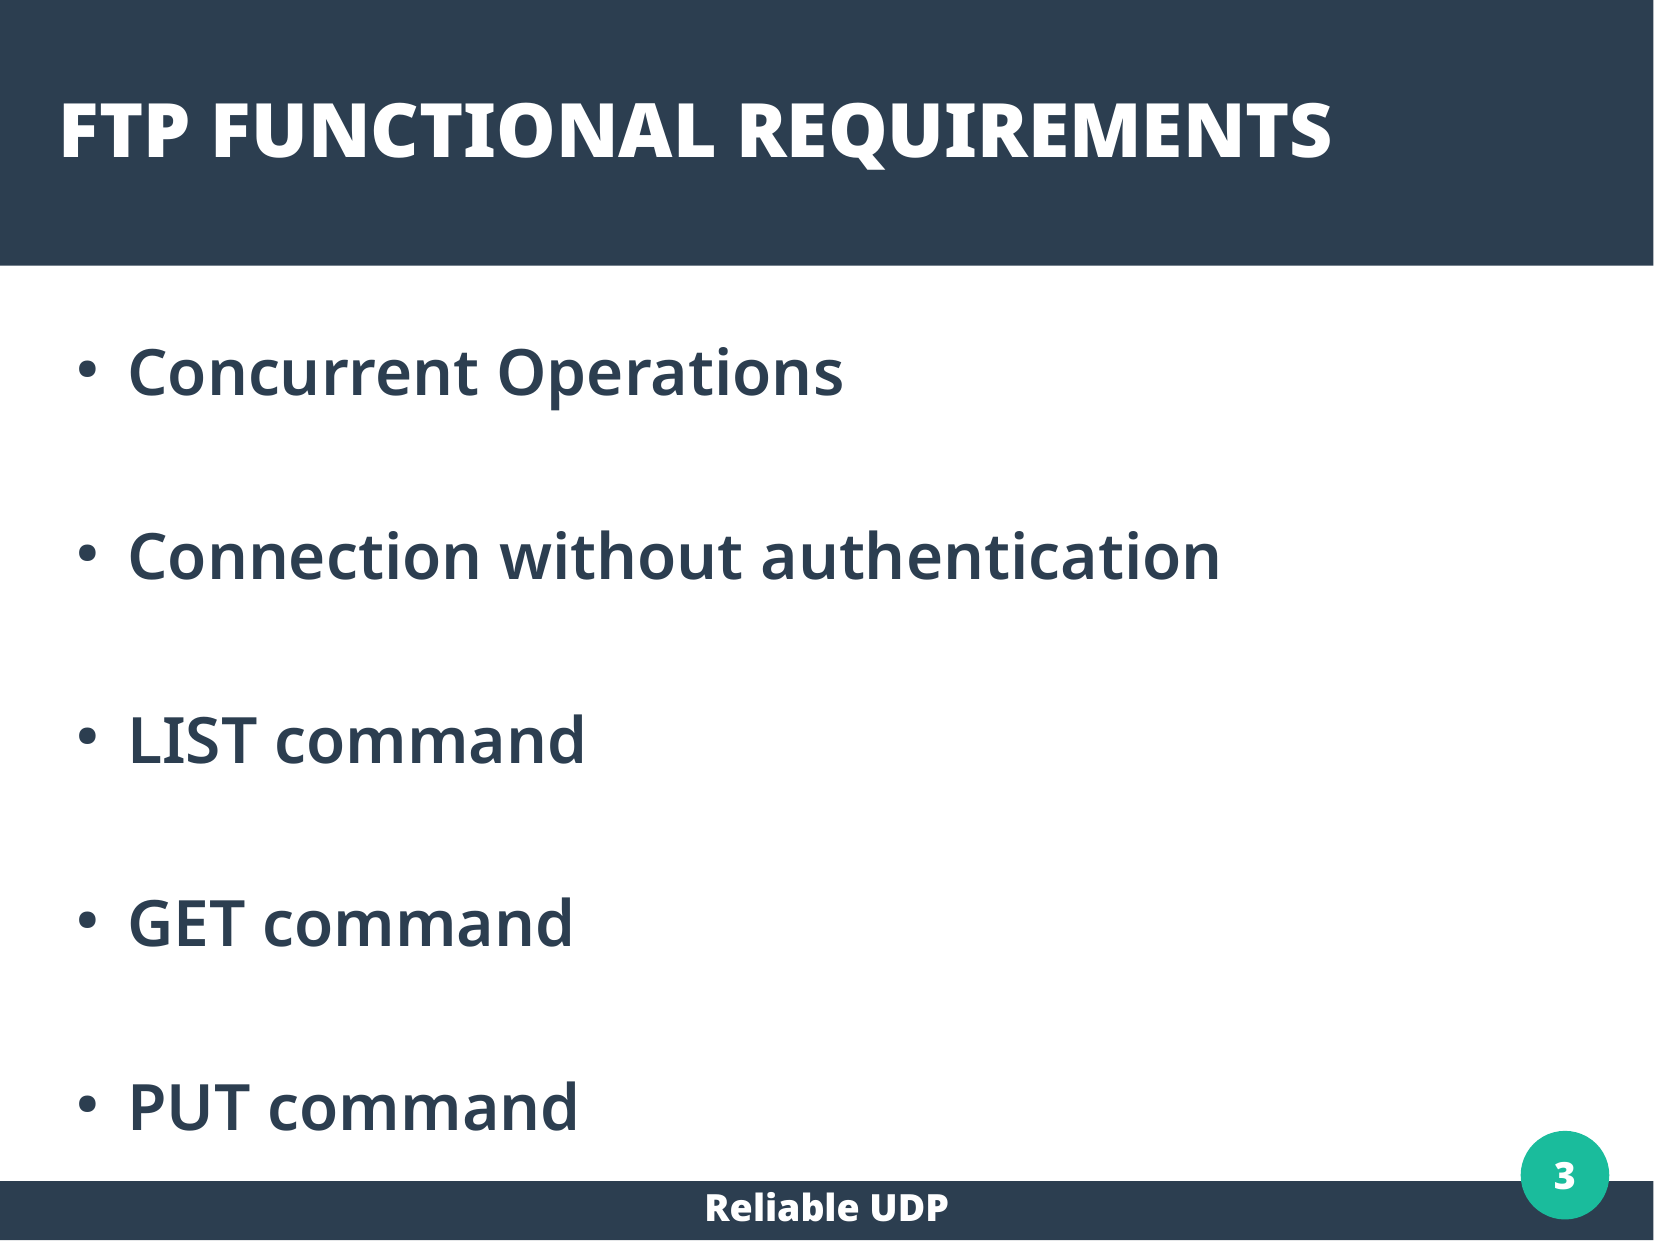

# FTP FUNCTIONAL REQUIREMENTS
Concurrent Operations
Connection without authentication
LIST command
GET command
PUT command
3
Reliable UDP